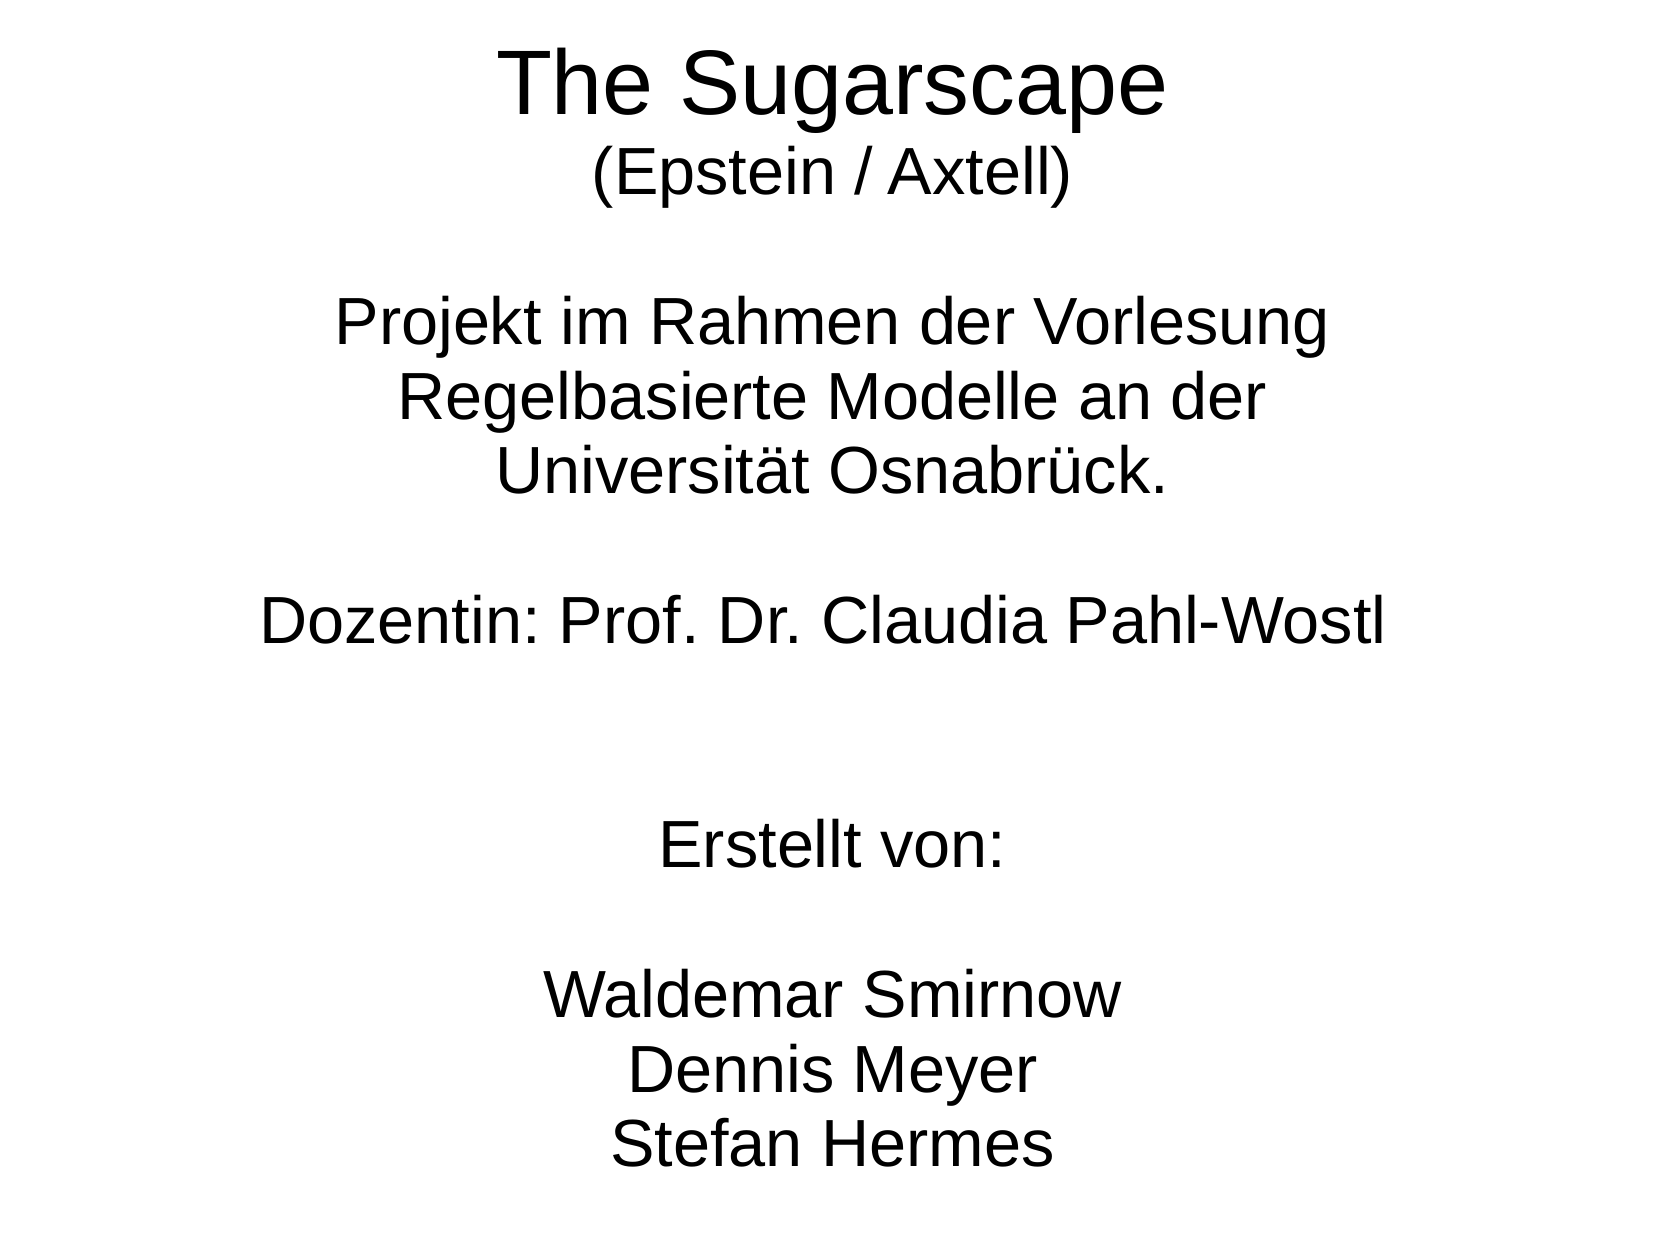

# The Sugarscape (Epstein / Axtell) Projekt im Rahmen der Vorlesung Regelbasierte Modelle an der Universität Osnabrück. Dozentin: Prof. Dr. Claudia Pahl-Wostl Erstellt von: Waldemar Smirnow Dennis Meyer Stefan Hermes